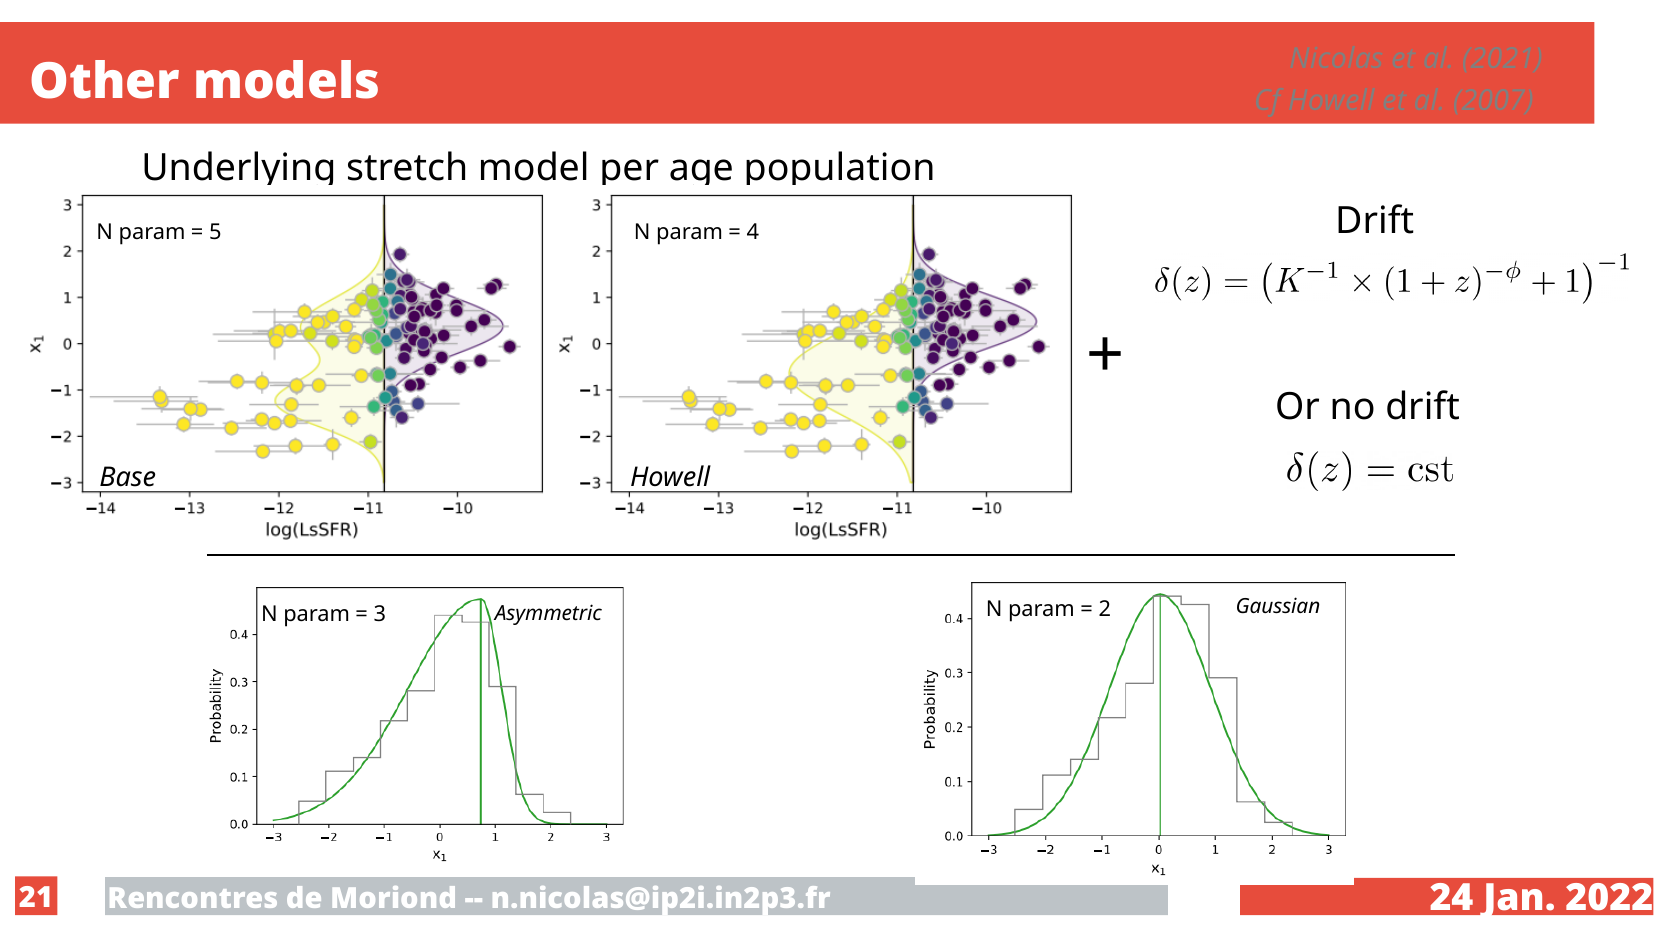

Nicolas et al. (2021)
# Other models
Cf Howell et al. (2007)
Underlying stretch model per age population
N param = 5
Base
N param = 4
Howell
Drift
+
Or no drift
Gaussian
N param = 2
N param = 3
Asymmetric
21
Rencontres de Moriond -- n.nicolas@ip2i.in2p3.fr
24 Jan. 2022